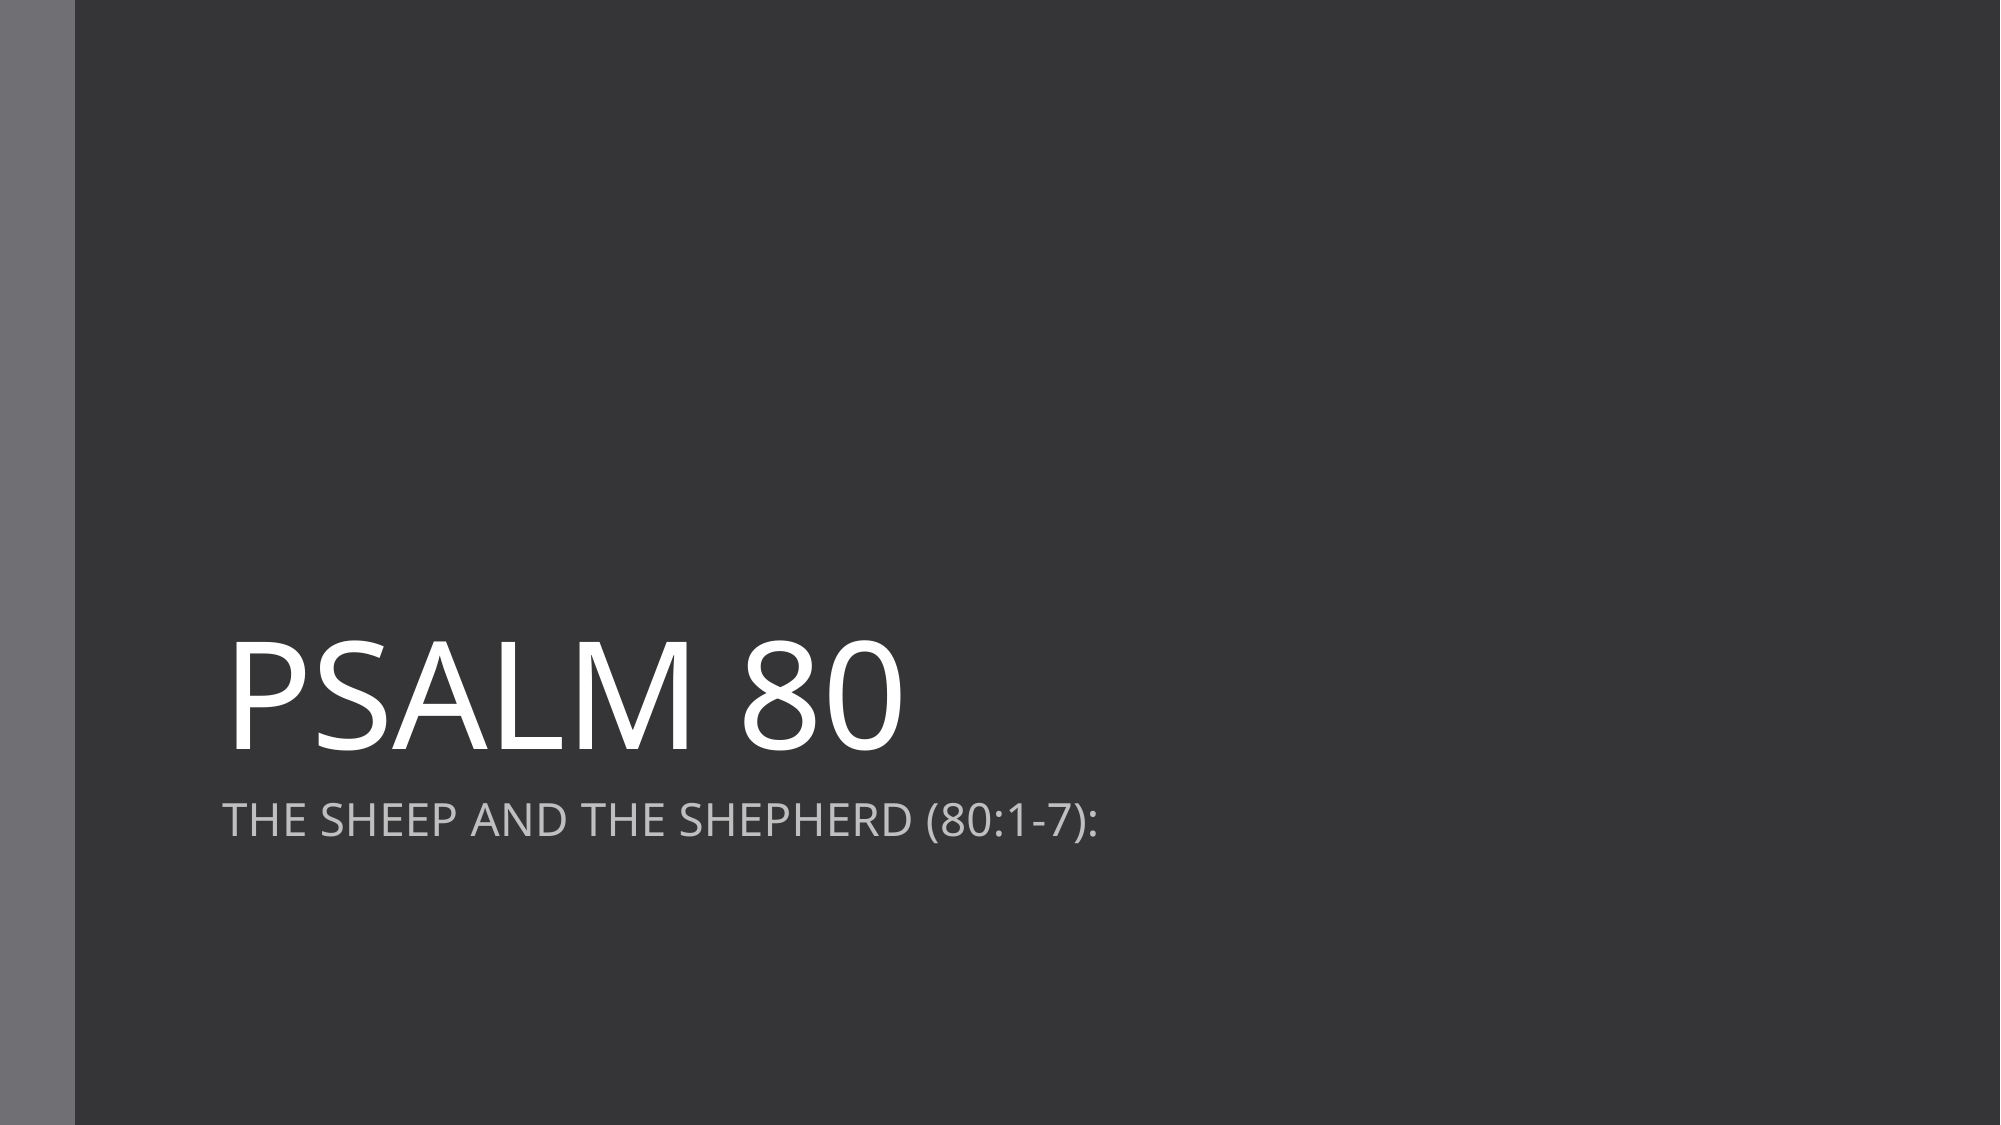

# PSALM 80
THE SHEEP AND THE SHEPHERD (80:1-7):